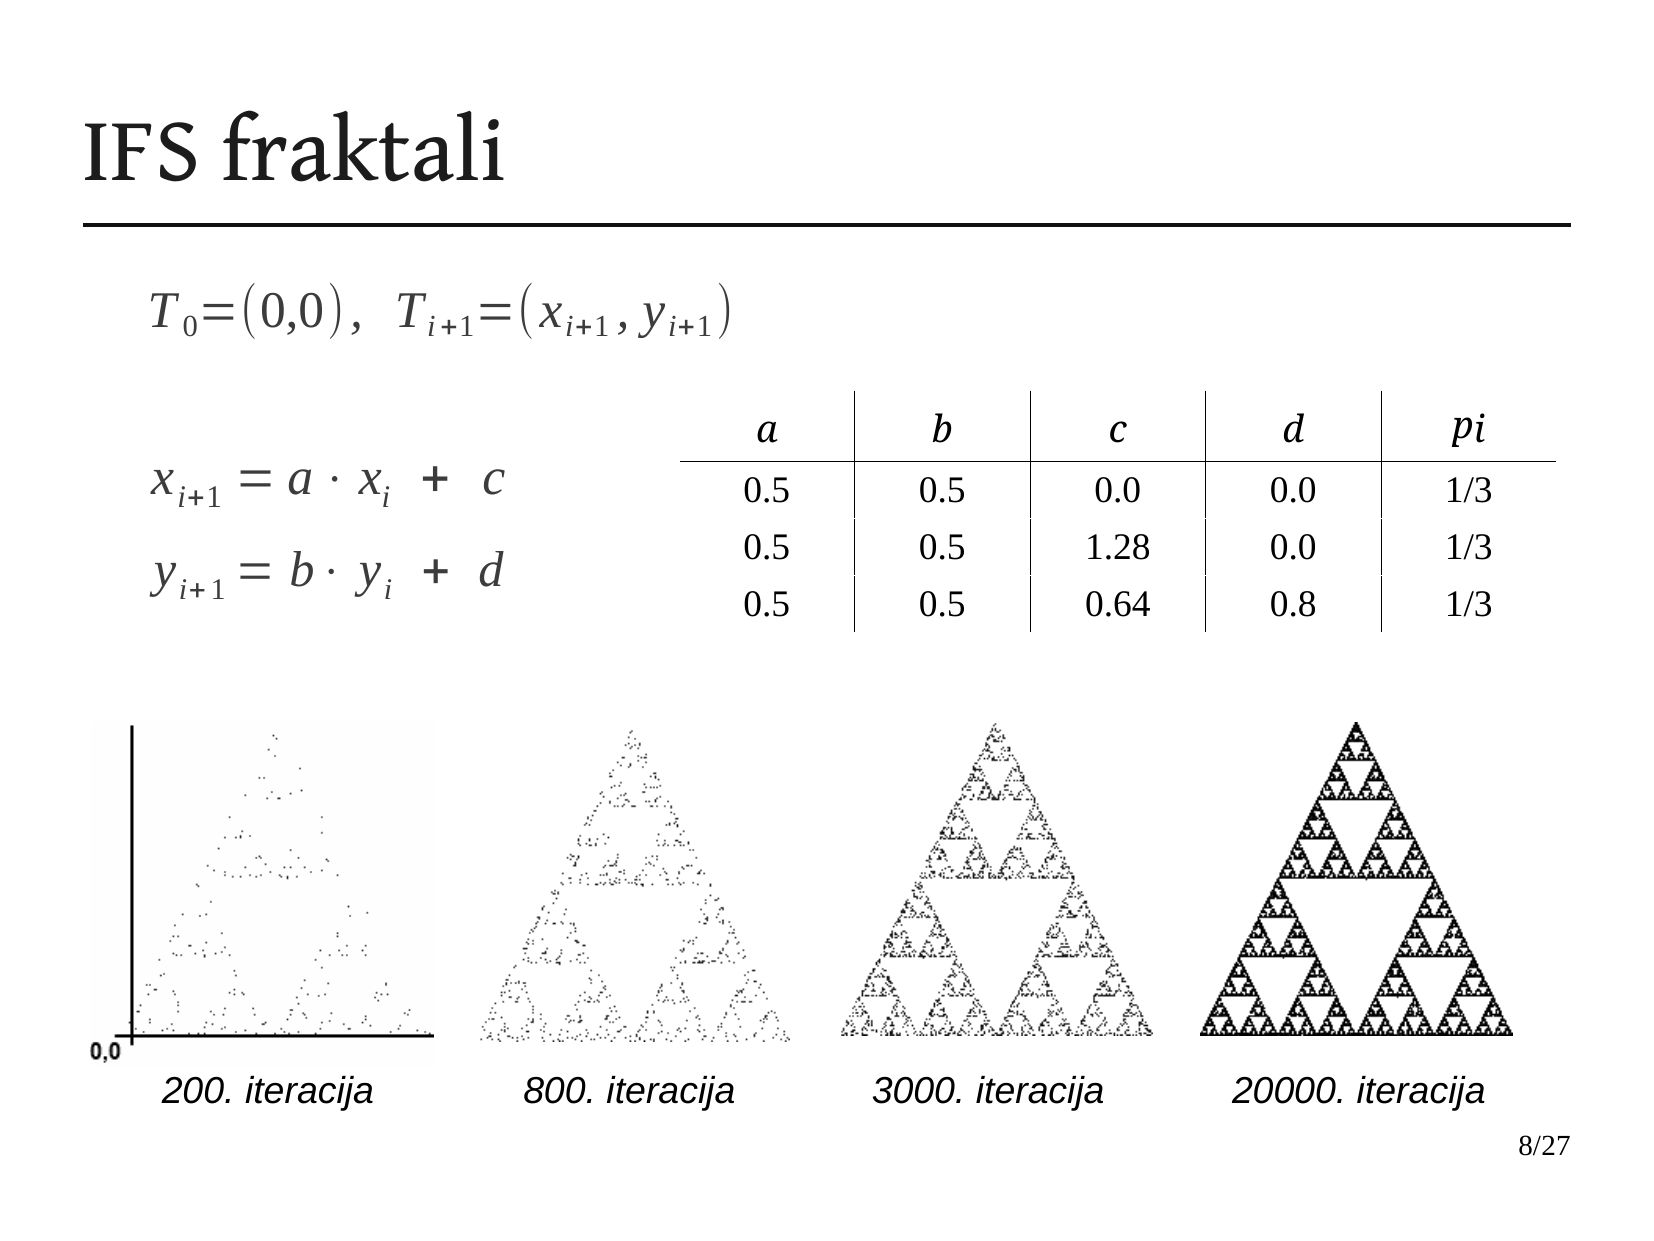

# IFS fraktali
| a | b | c | d | pi |
| --- | --- | --- | --- | --- |
| 0.5 | 0.5 | 0.0 | 0.0 | 1/3 |
| 0.5 | 0.5 | 1.28 | 0.0 | 1/3 |
| 0.5 | 0.5 | 0.64 | 0.8 | 1/3 |
 200. iteracija
800. iteracija
3000. iteracija
20000. iteracija
8